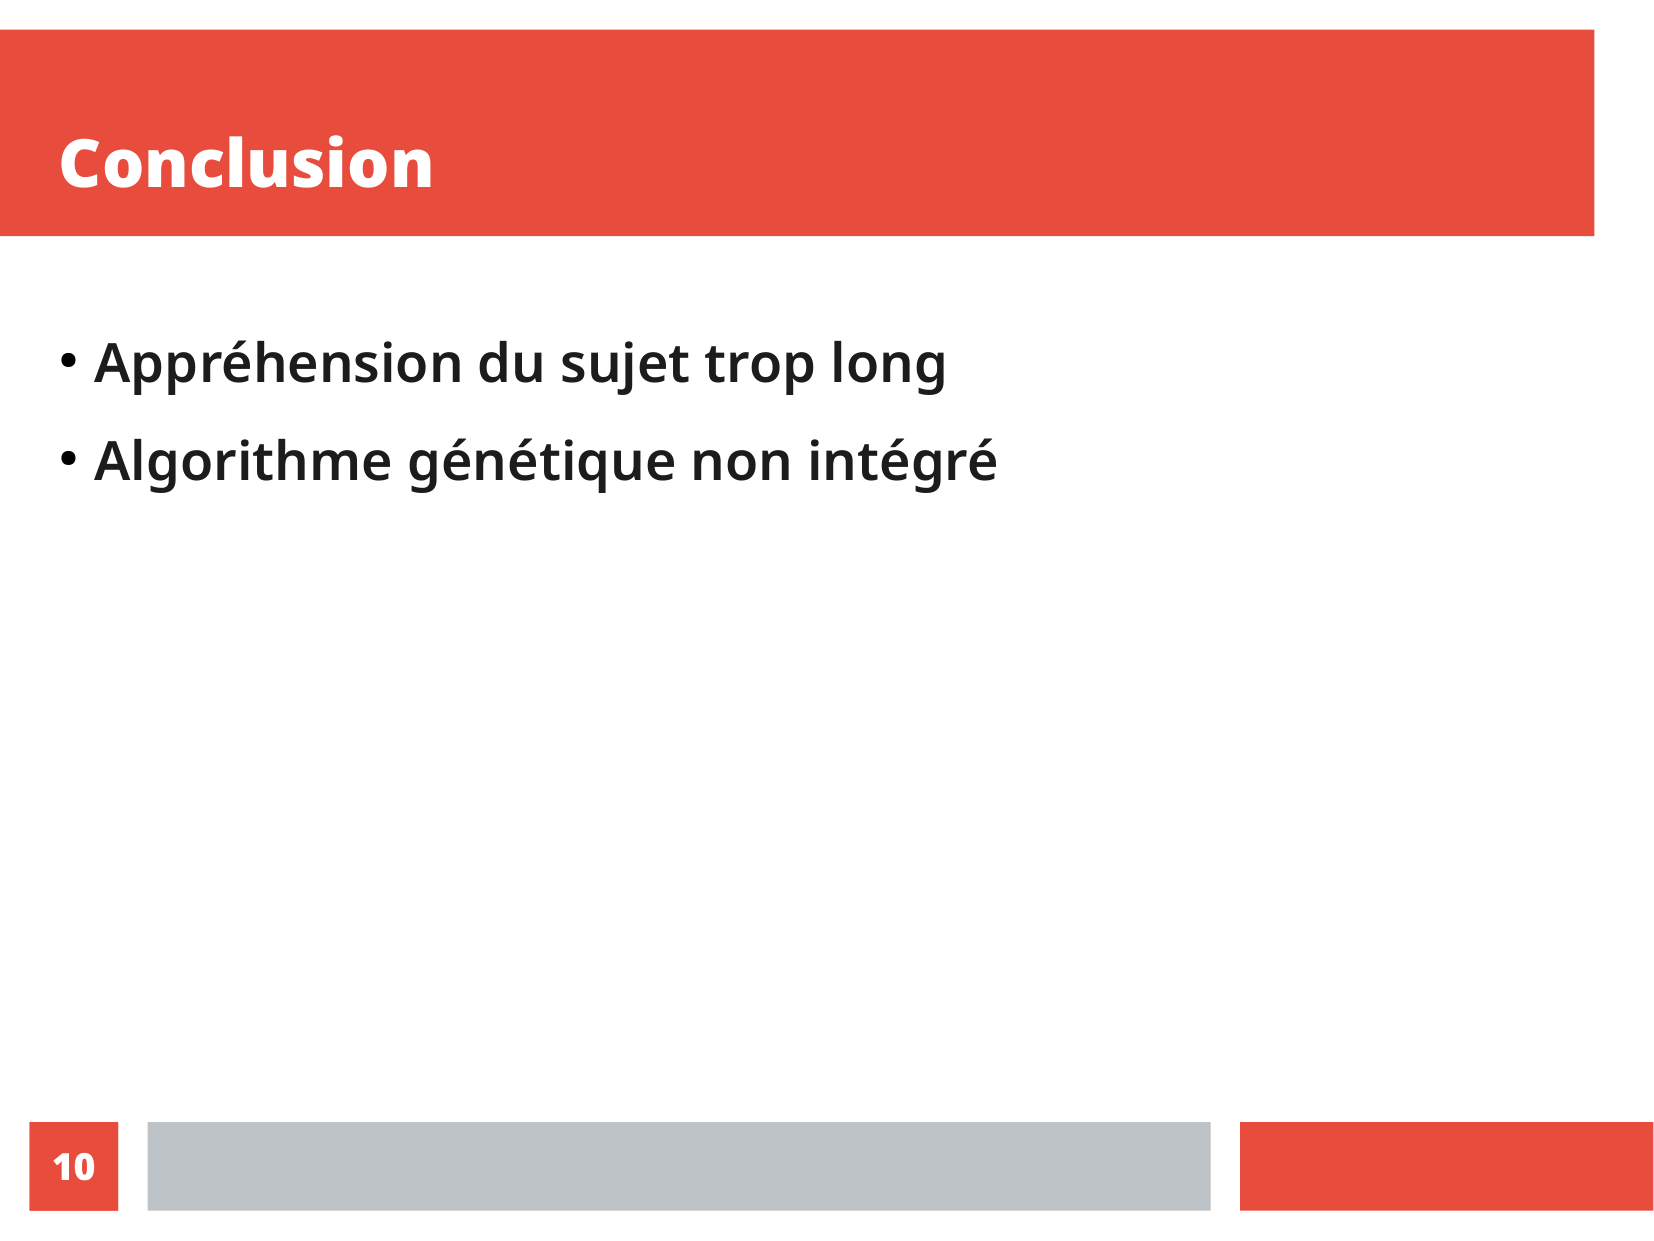

# Conclusion
Appréhension du sujet trop long
Algorithme génétique non intégré
10